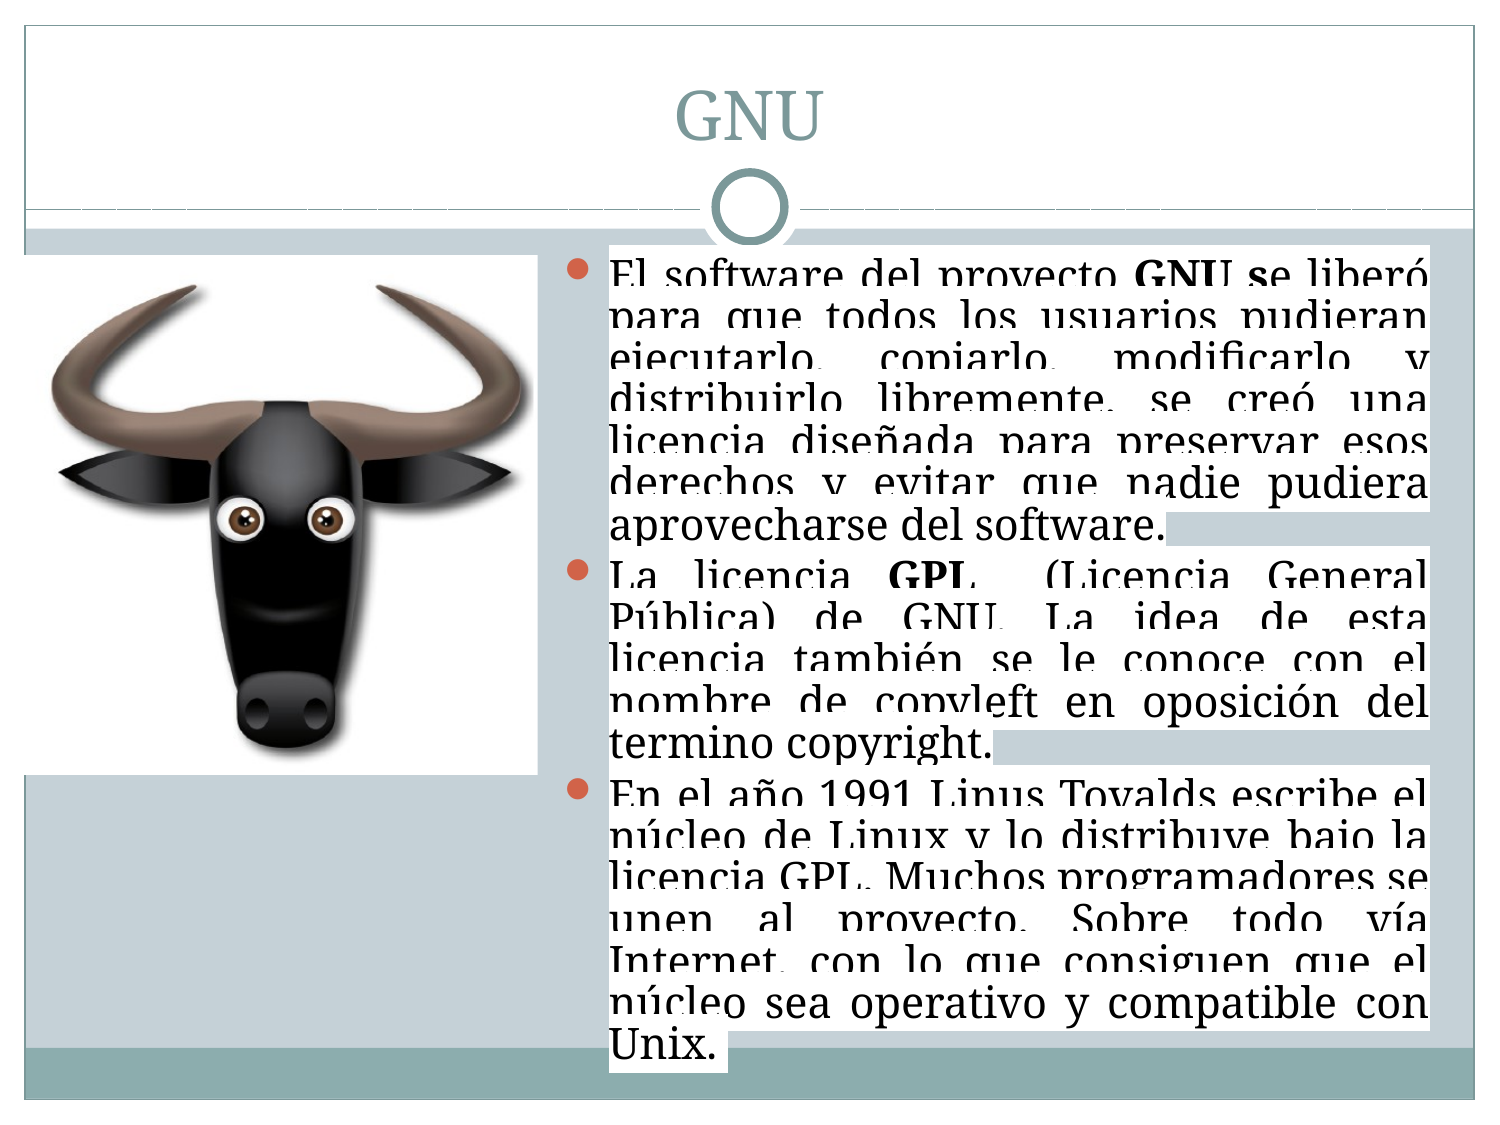

# GNU
El software del proyecto GNU se liberó para que todos los usuarios pudieran ejecutarlo, copiarlo, modificarlo y distribuirlo libremente, se creó una licencia diseñada para preservar esos derechos y evitar que nadie pudiera aprovecharse del software.
La licencia GPL (Licencia General Pública) de GNU. La idea de esta licencia también se le conoce con el nombre de copyleft en oposición del termino copyright.
En el año 1991 Linus Tovalds escribe el núcleo de Linux y lo distribuye bajo la licencia GPL. Muchos programadores se unen al proyecto. Sobre todo vía Internet, con lo que consiguen que el núcleo sea operativo y compatible con Unix.